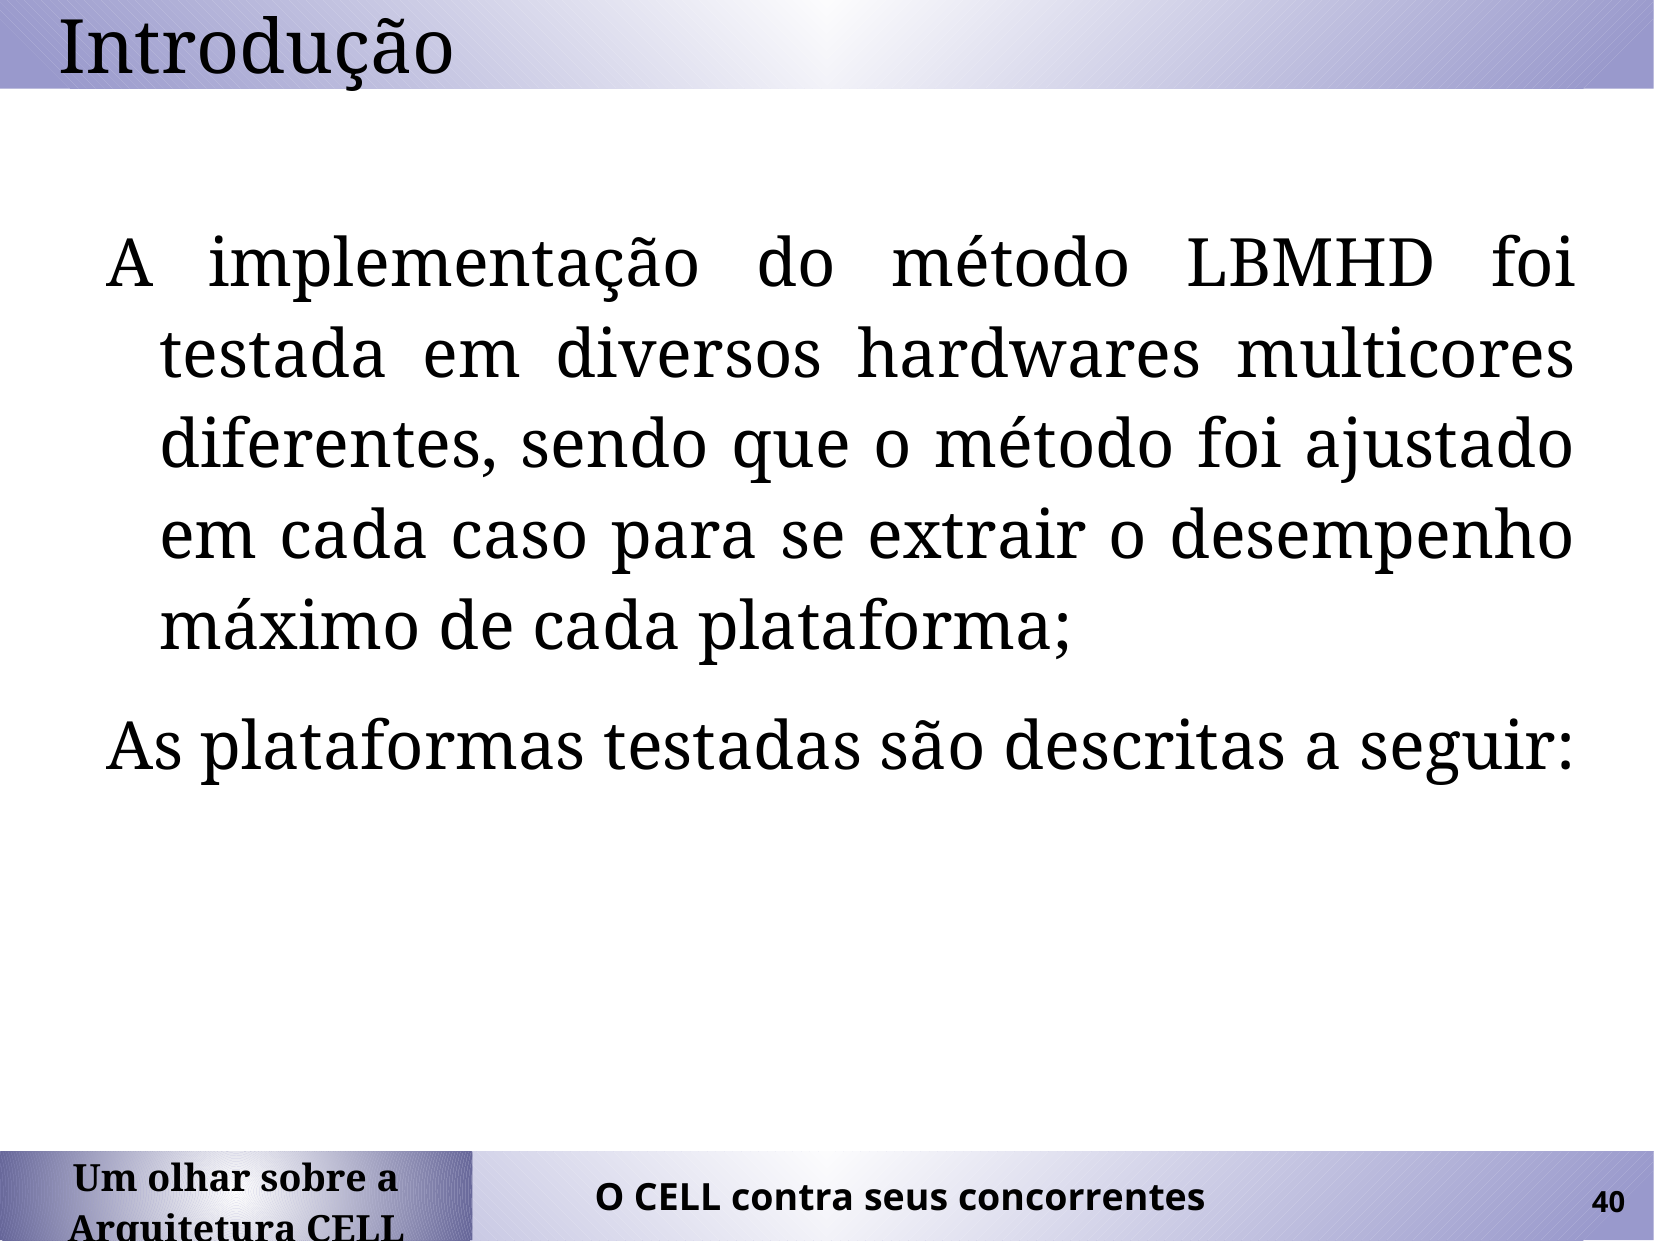

# Introdução
A implementação do método LBMHD foi testada em diversos hardwares multicores diferentes, sendo que o método foi ajustado em cada caso para se extrair o desempenho máximo de cada plataforma;
As plataformas testadas são descritas a seguir:
O CELL contra seus concorrentes
40